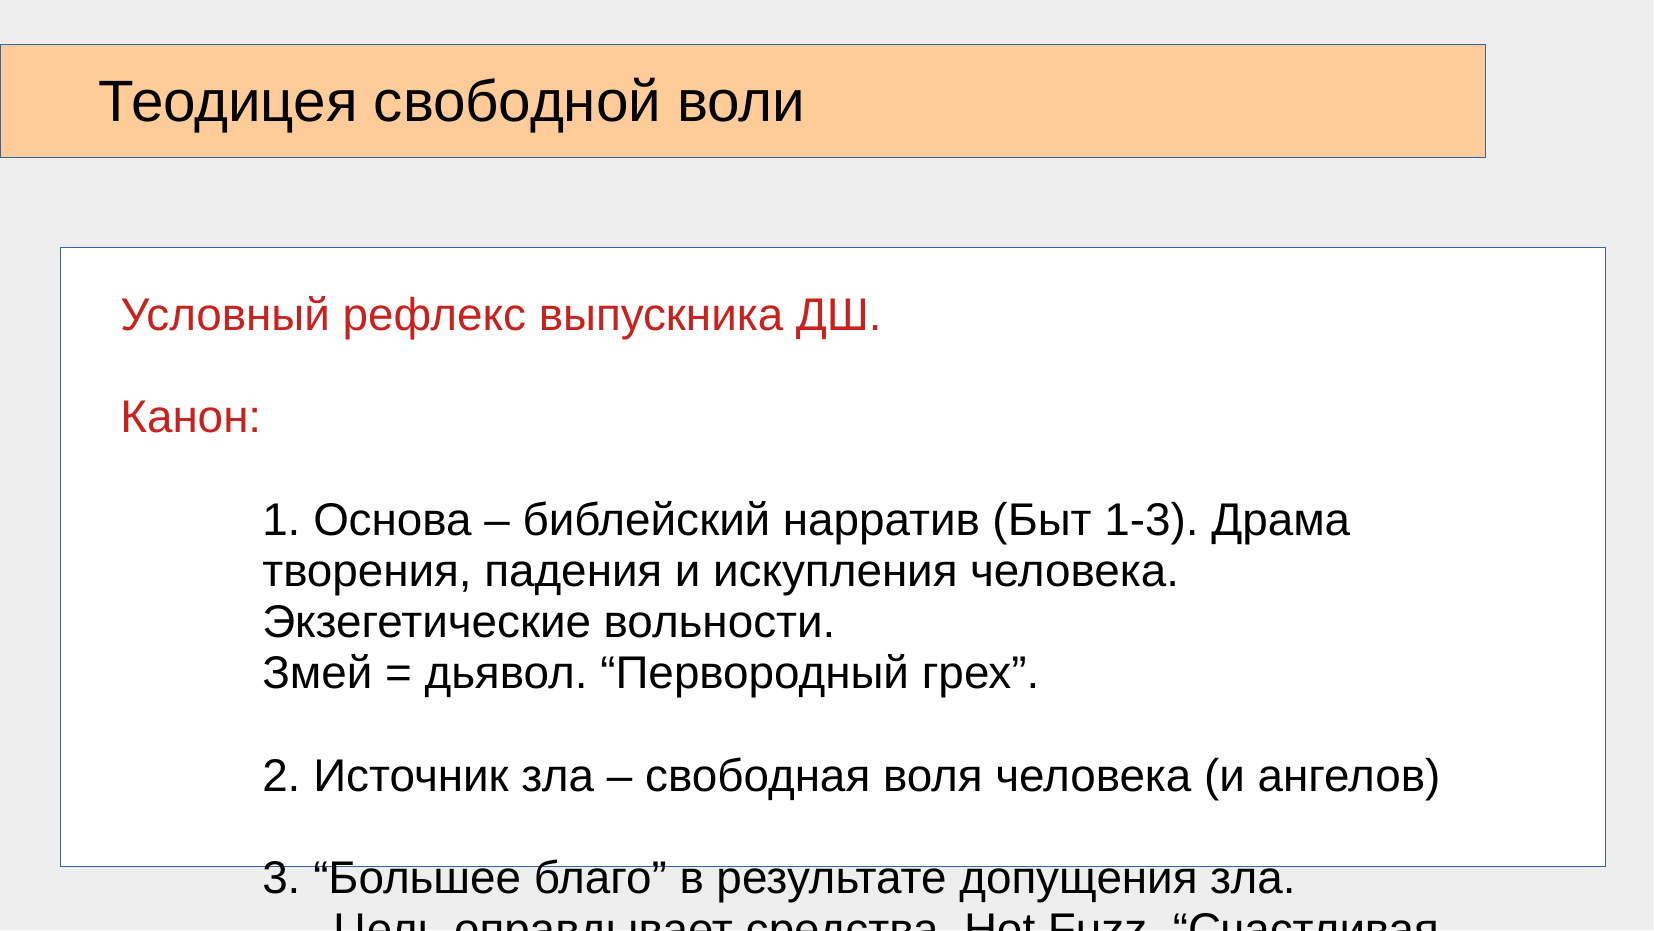

Теодицея свободной воли
# Условный рефлекс выпускника ДШ.
Канон:
1. Основа – библейский нарратив (Быт 1-3). Драма творения, падения и искупления человека. Экзегетические вольности.
Змей = дьявол. “Первородный грех”.
2. Источник зла – свободная воля человека (и ангелов)
3. “Большее благо” в результате допущения зла.
Цель оправдывает средства. Hot Fuzz. “Счастливая ошибка”.
4. Эсхатологическое торжество справедливости